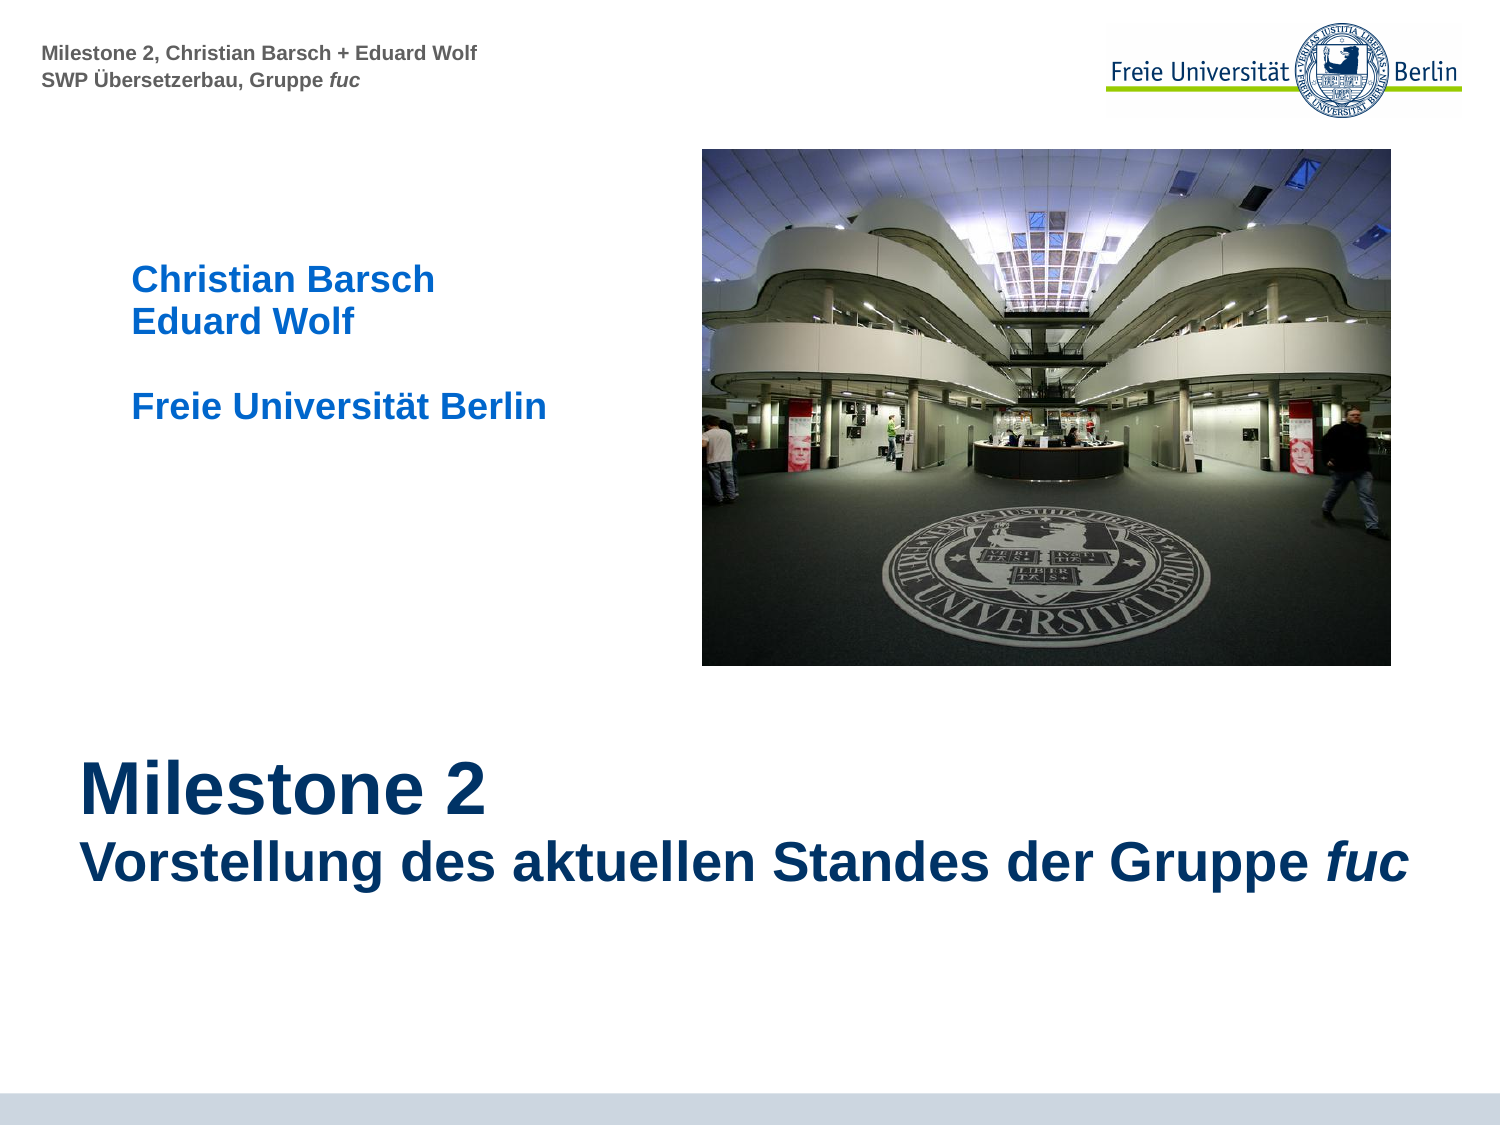

Christian Barsch
Eduard Wolf
Freie Universität Berlin
# Milestone 2 Vorstellung des aktuellen Standes der Gruppe fuc